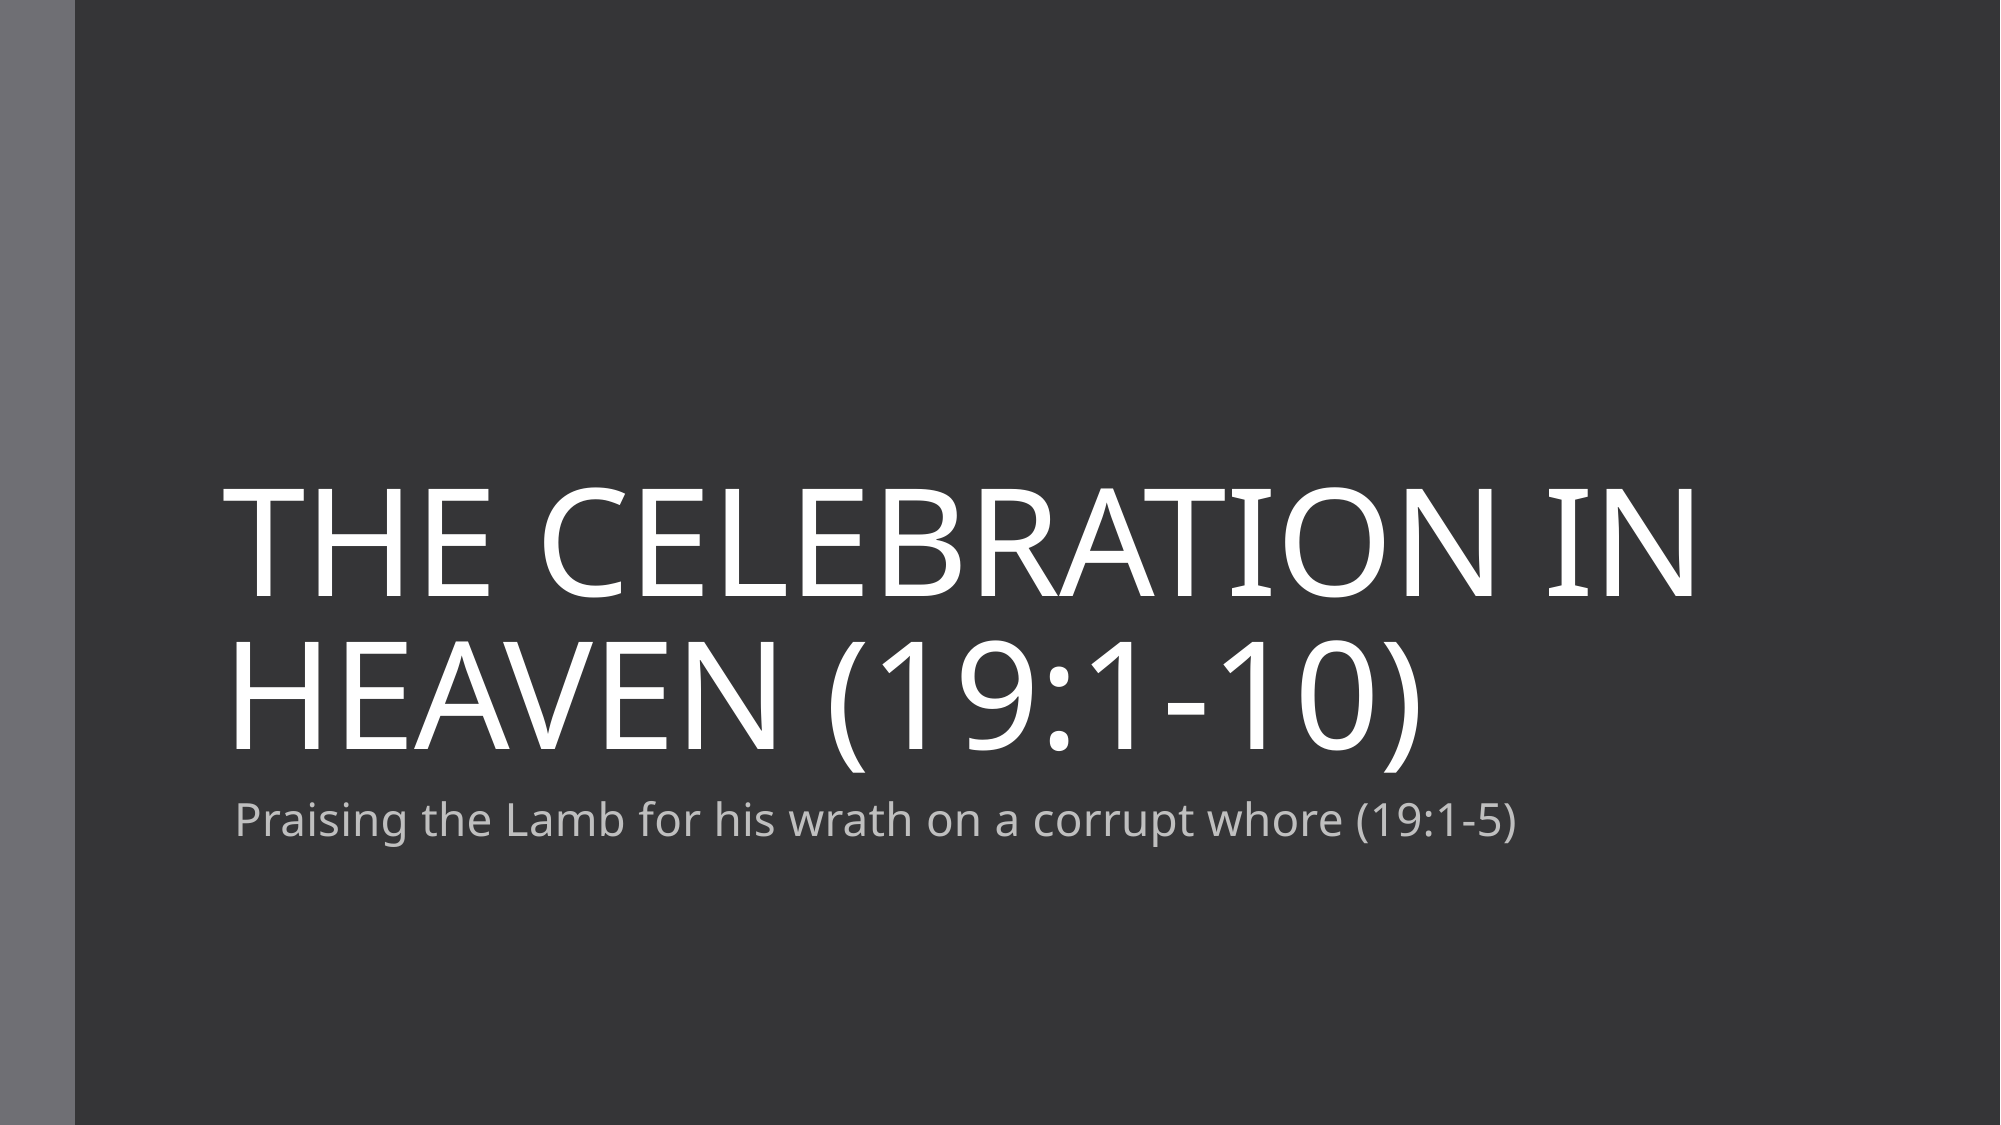

# THE CELEBRATION IN HEAVEN (19:1-10)
 Praising the Lamb for his wrath on a corrupt whore (19:1-5)